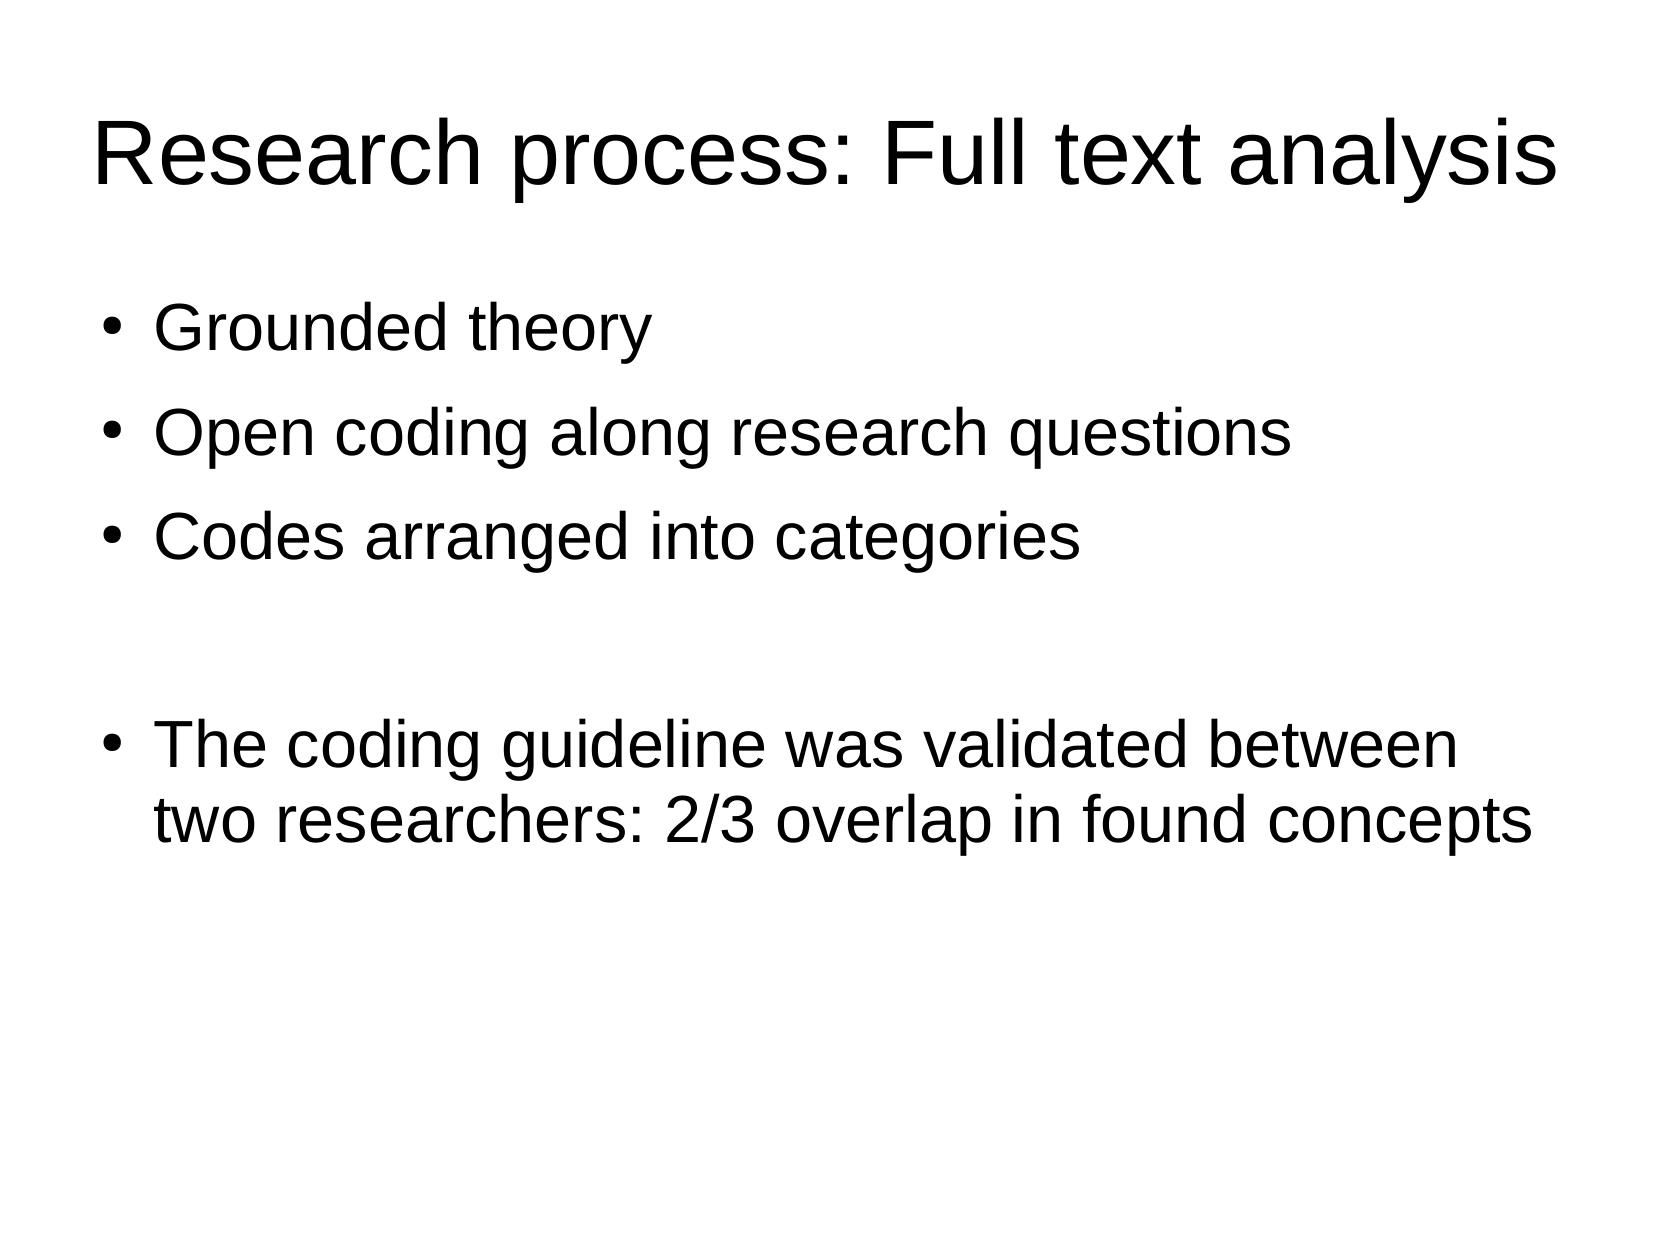

# Research process: Full text analysis
Grounded theory
Open coding along research questions
Codes arranged into categories
The coding guideline was validated between two researchers: 2/3 overlap in found concepts